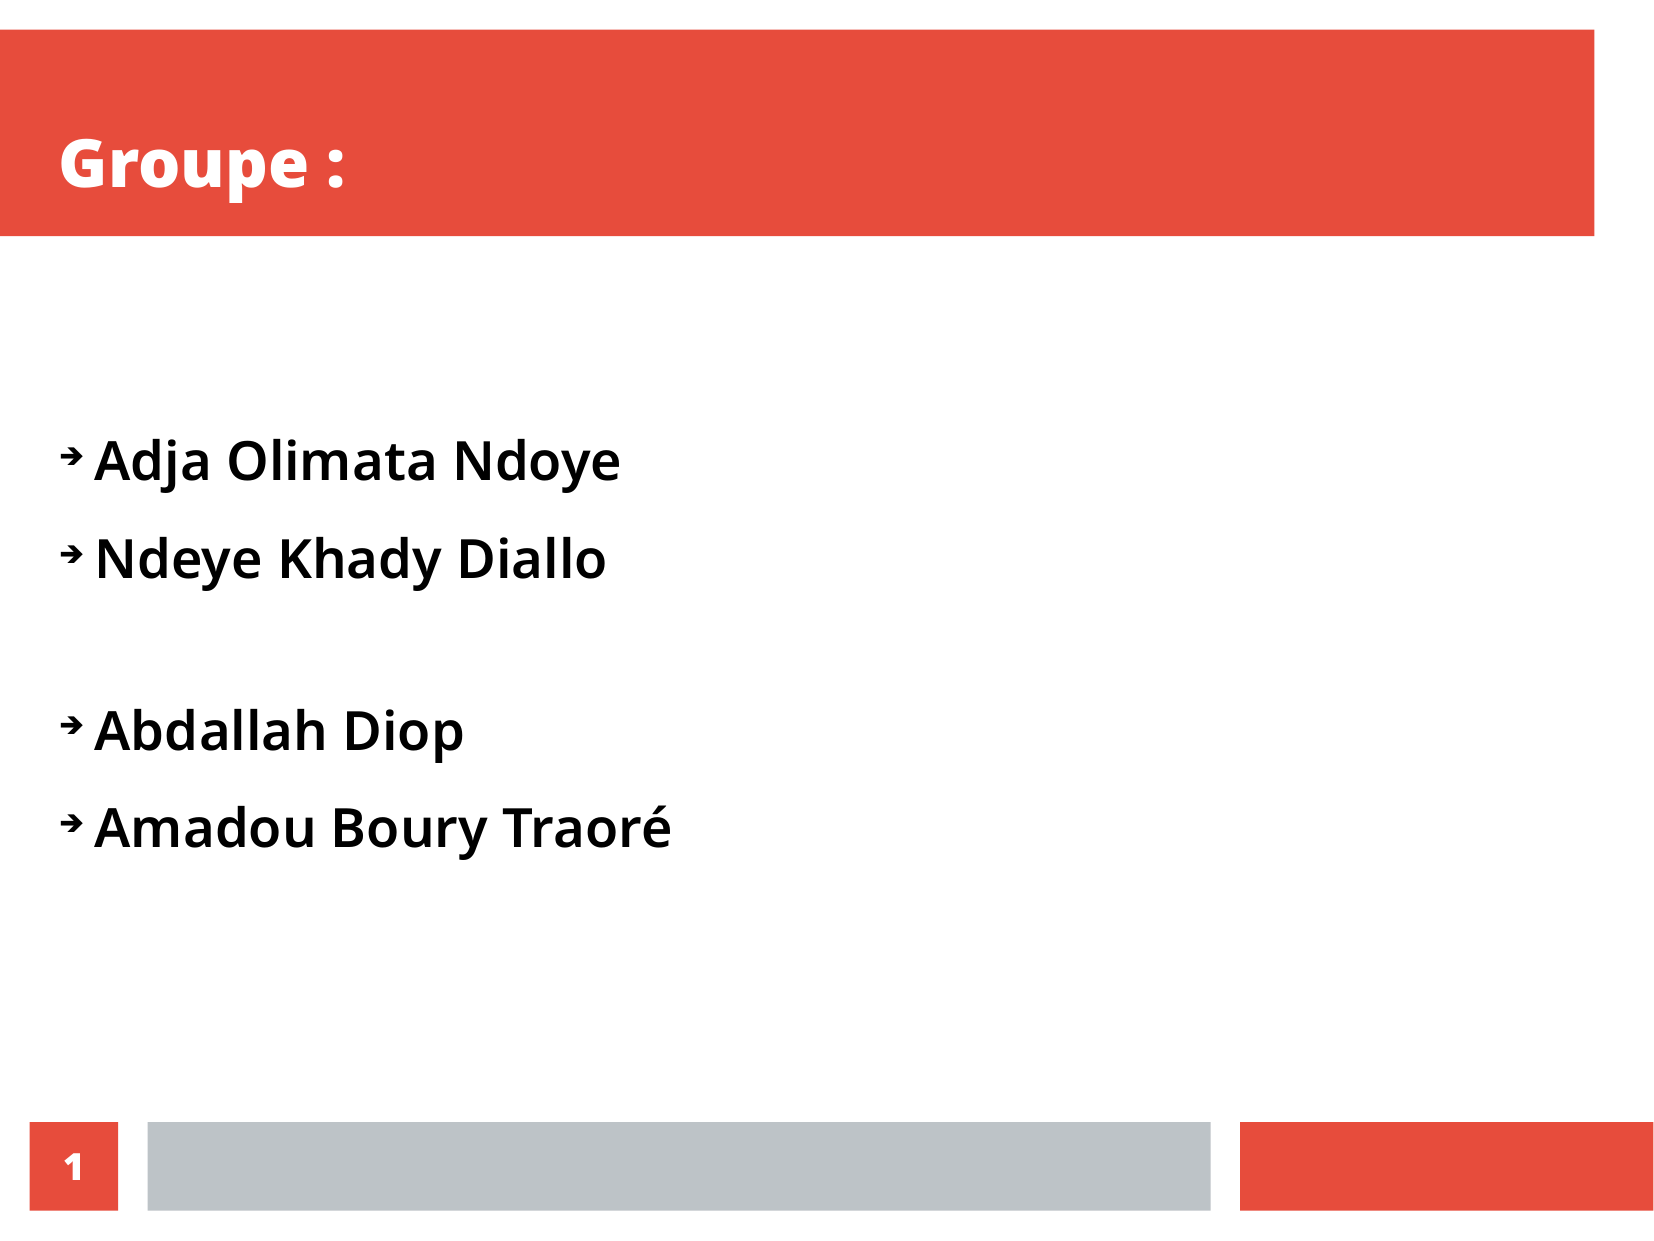

# Groupe :
Adja Olimata Ndoye
Ndeye Khady Diallo
Abdallah Diop
Amadou Boury Traoré
1